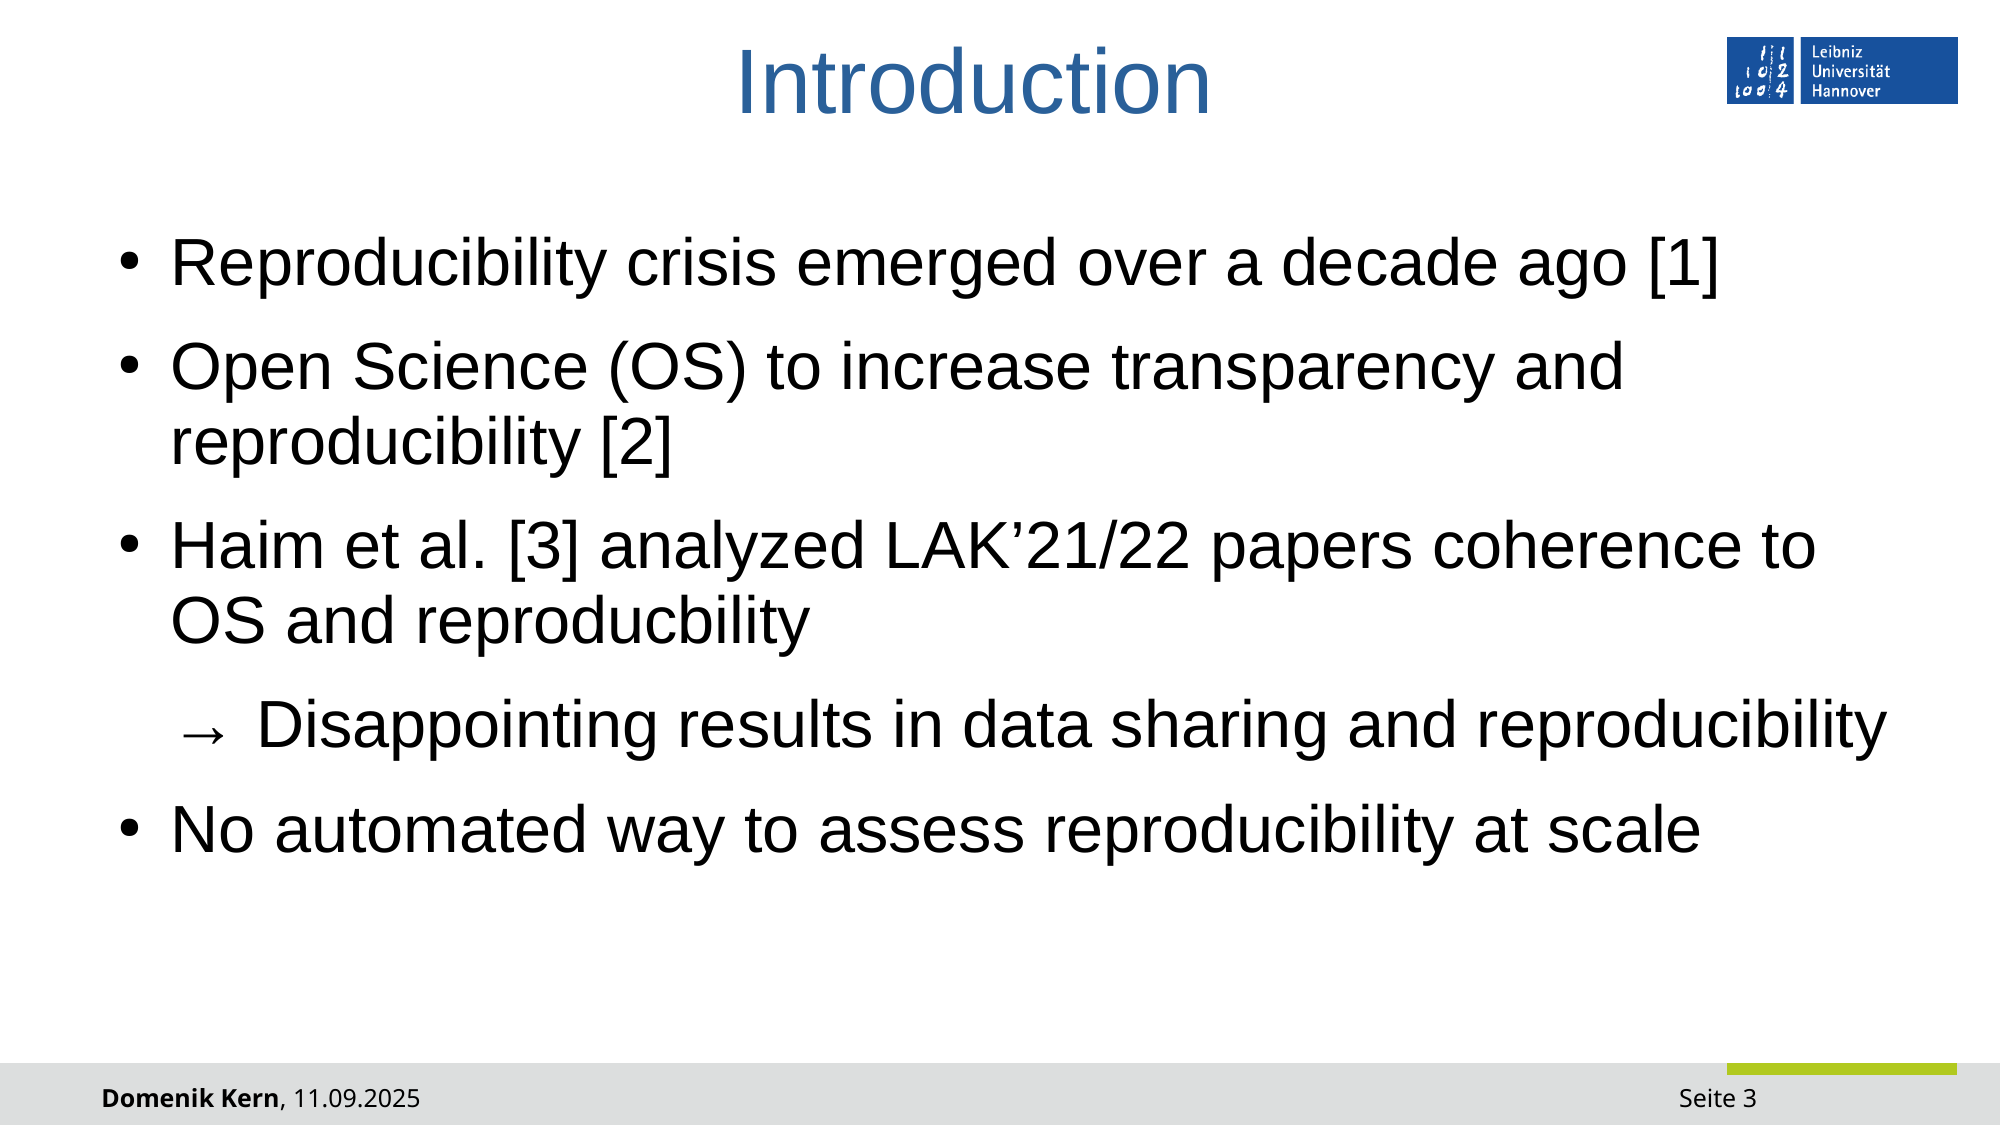

# Introduction
Reproducibility crisis emerged over a decade ago [1]
Open Science (OS) to increase transparency and reproducibility [2]
Haim et al. [3] analyzed LAK’21/22 papers coherence to OS and reproducbility
→ Disappointing results in data sharing and reproducibility
No automated way to assess reproducibility at scale